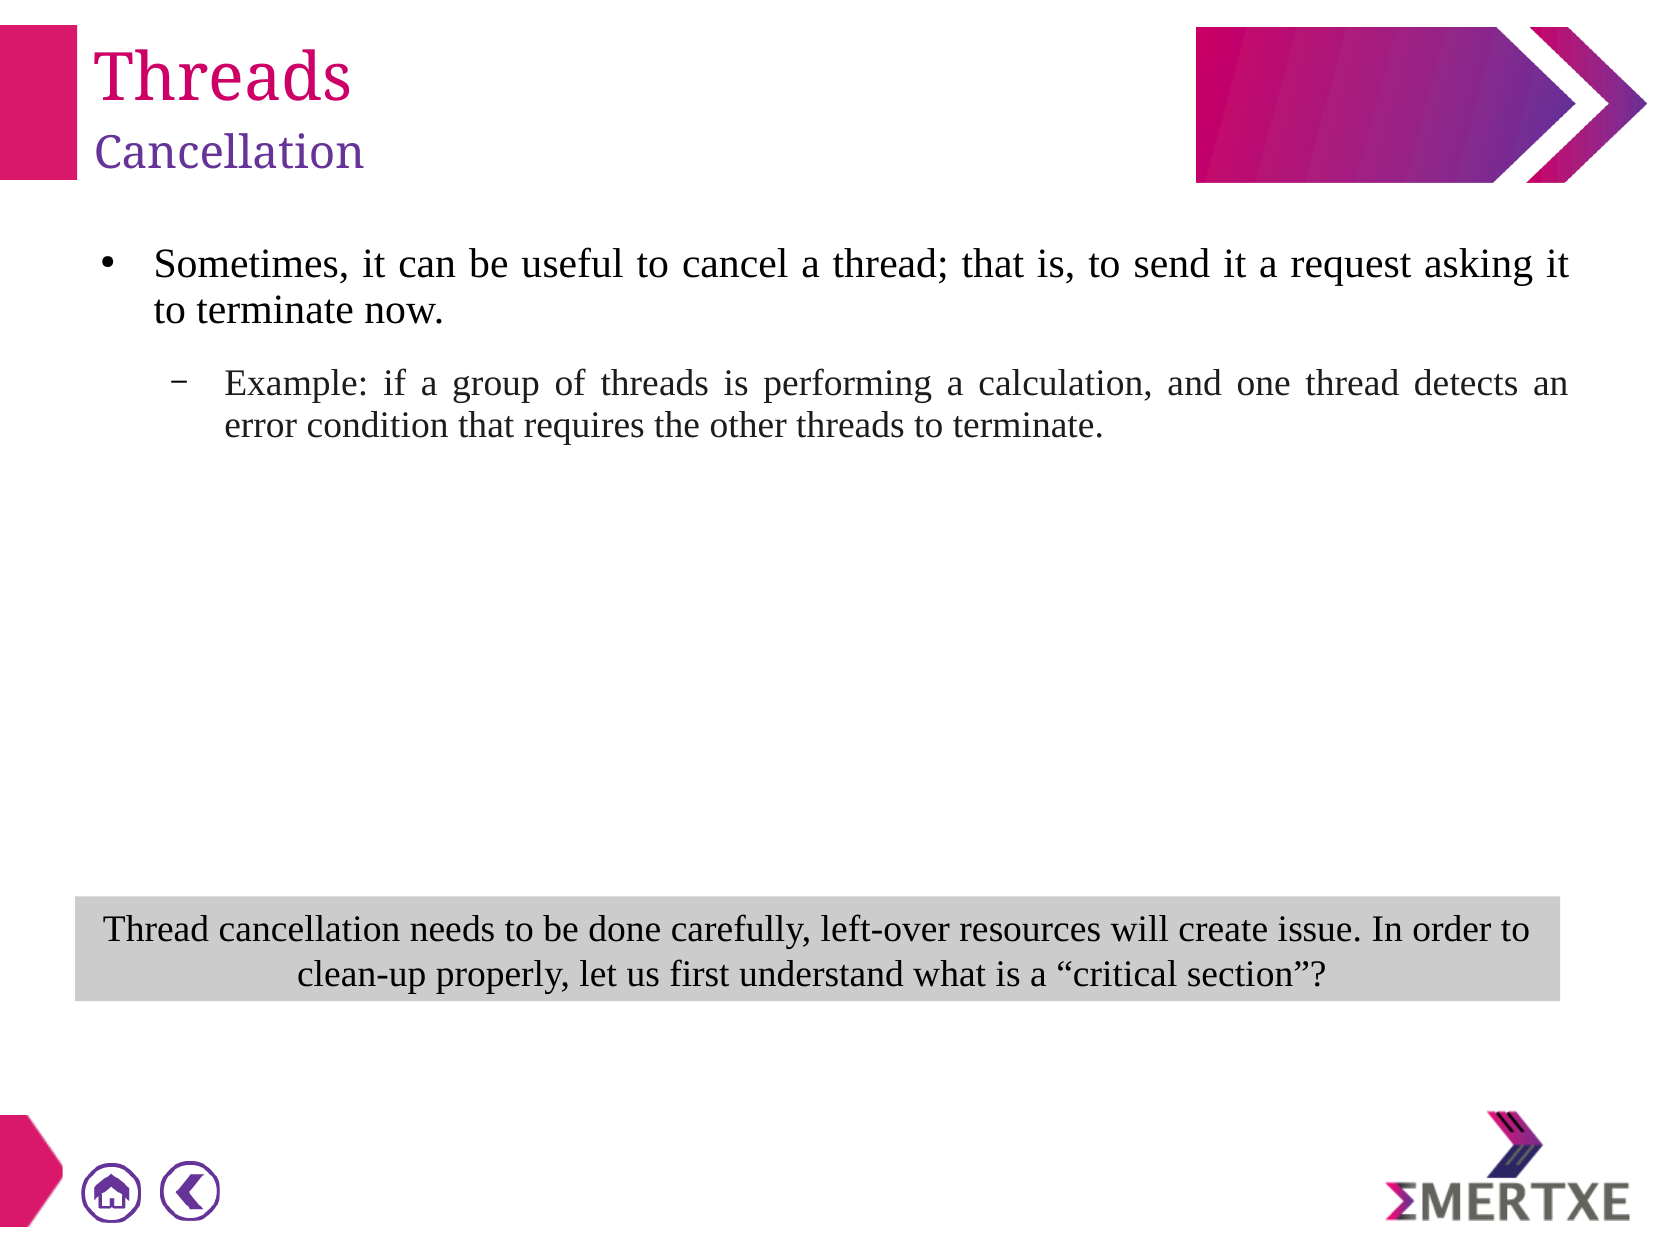

# Threads Cancellation
Sometimes, it can be useful to cancel a thread; that is, to send it a request asking it to terminate now.
Example: if a group of threads is performing a calculation, and one thread detects an error condition that requires the other threads to terminate.
Thread cancellation needs to be done carefully, left-over resources will create issue. In order to clean-up properly, let us first understand what is a “critical section”?